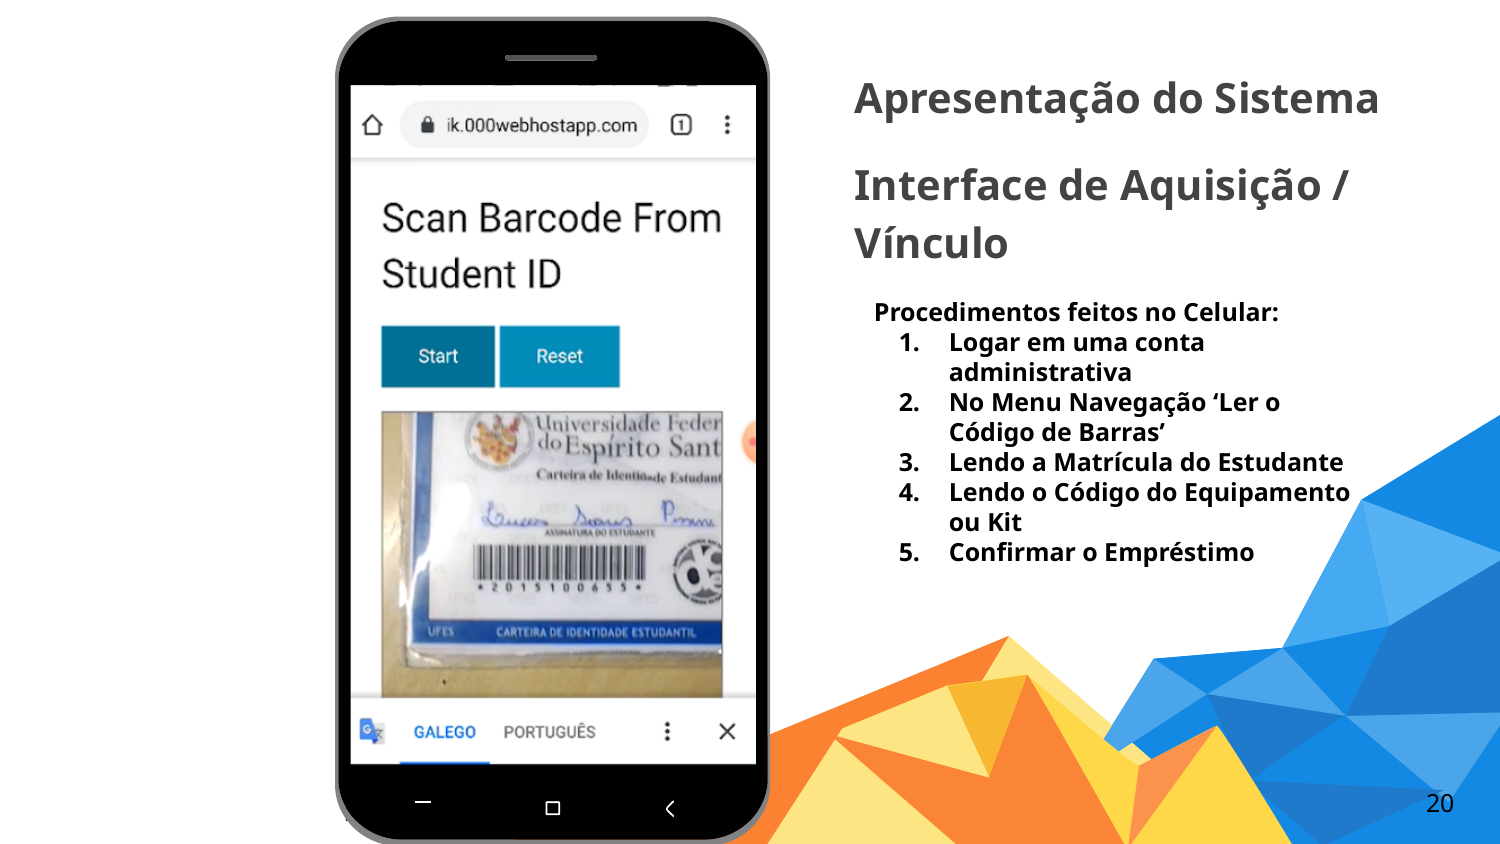

Apresentação do Sistema
# Interface de Aquisição / Vínculo
Procedimentos feitos no Celular:
Logar em uma conta administrativa
No Menu Navegação ‘Ler o Código de Barras’
Lendo a Matrícula do Estudante
Lendo o Código do Equipamento ou Kit
Confirmar o Empréstimo